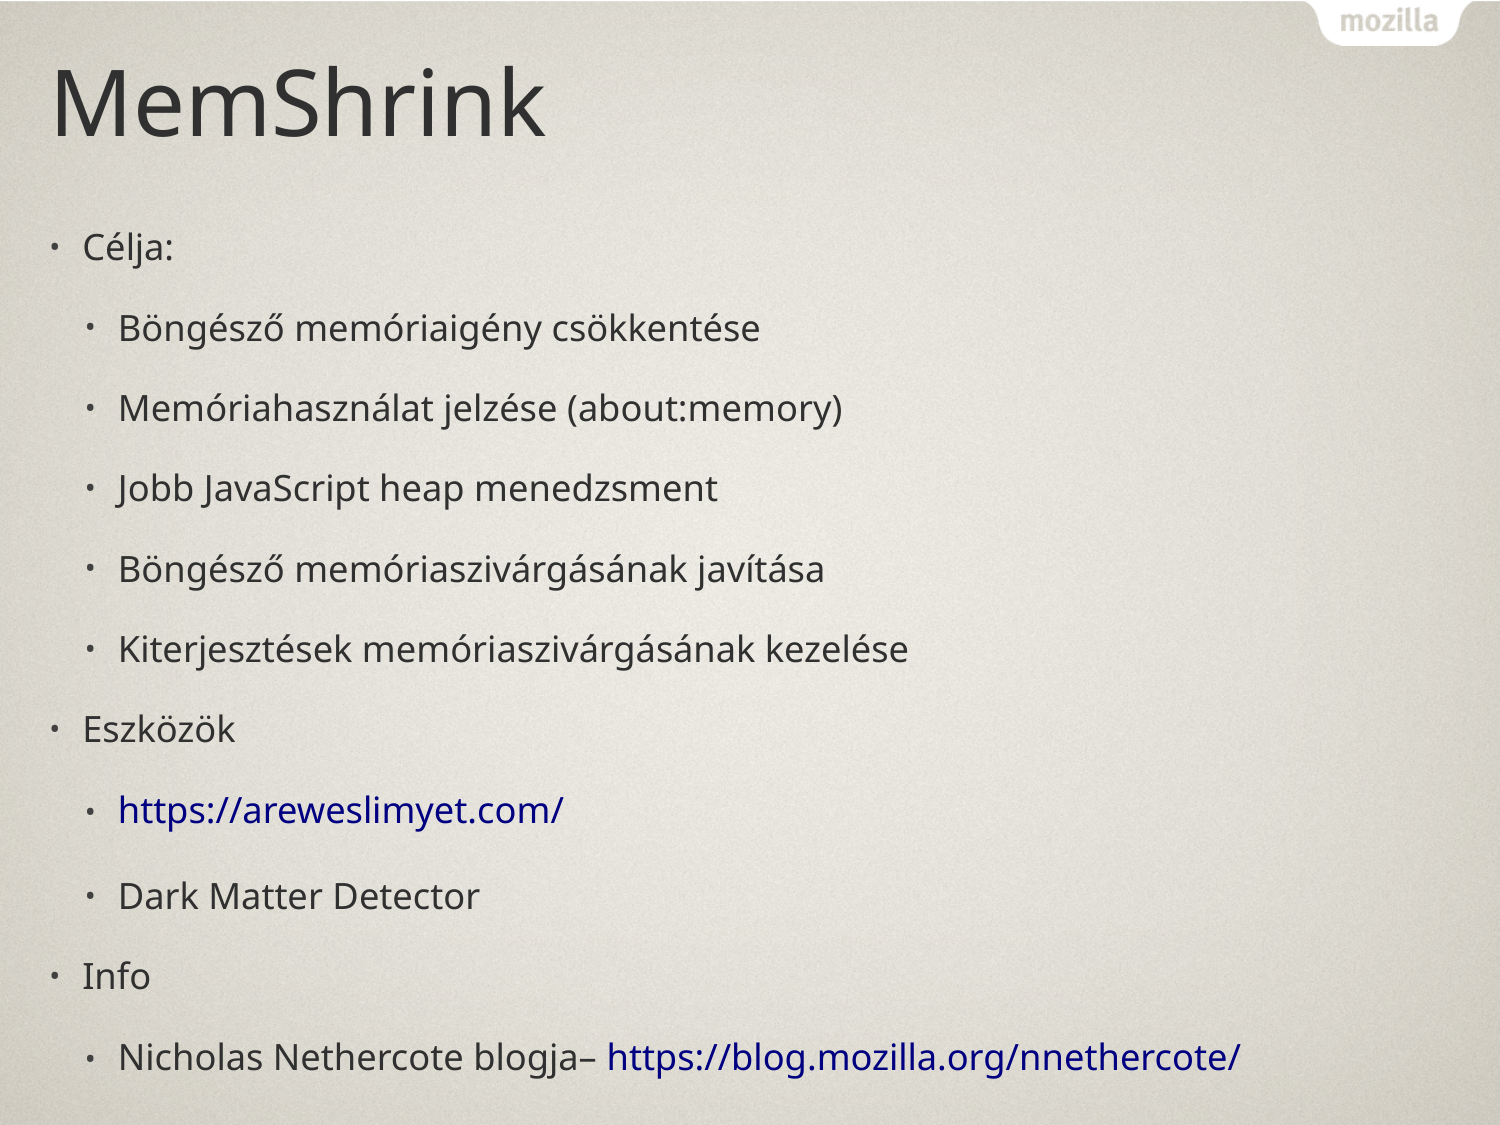

# MemShrink
Célja:
Böngésző memóriaigény csökkentése
Memóriahasználat jelzése (about:memory)
Jobb JavaScript heap menedzsment
Böngésző memóriaszivárgásának javítása
Kiterjesztések memóriaszivárgásának kezelése
Eszközök
https://areweslimyet.com/
Dark Matter Detector
Info
Nicholas Nethercote blogja– https://blog.mozilla.org/nnethercote/